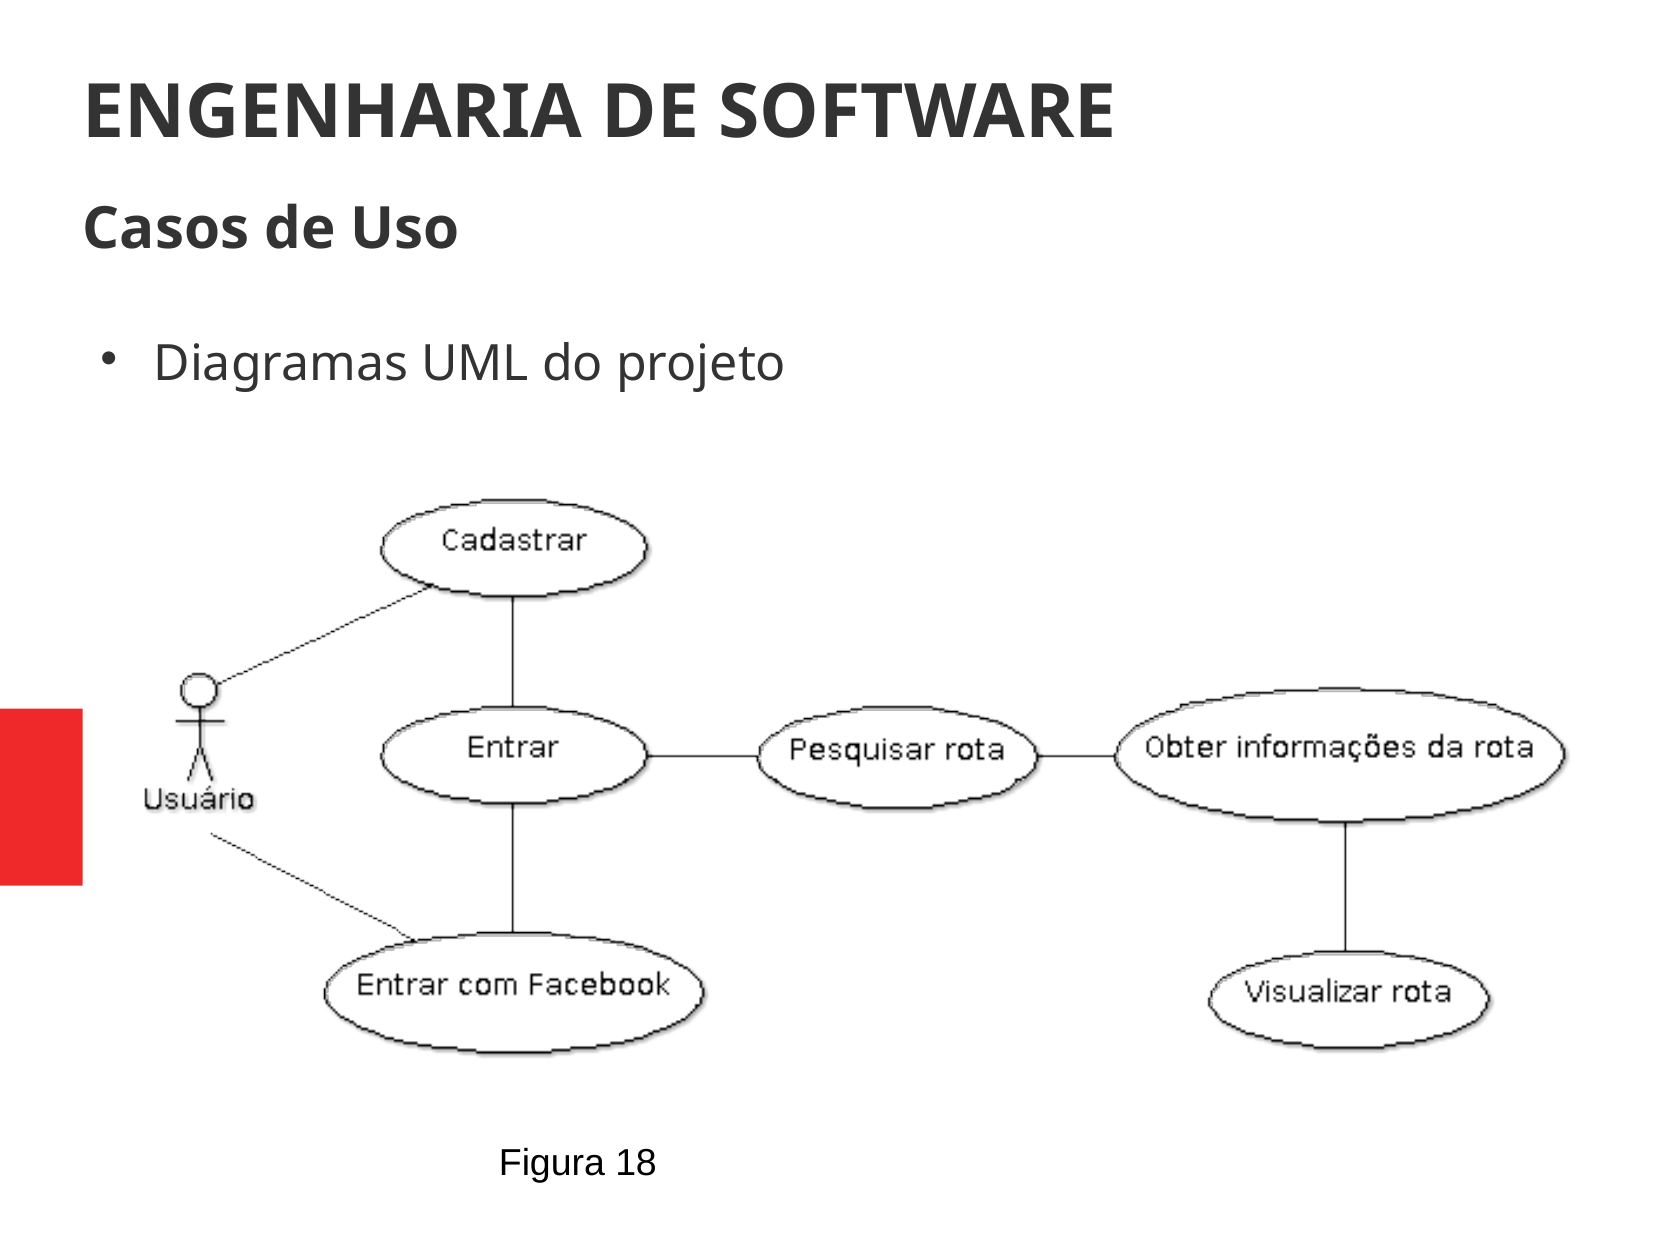

ENGENHARIA DE SOFTWARE
Casos de Uso
Diagramas UML do projeto
Figura 18